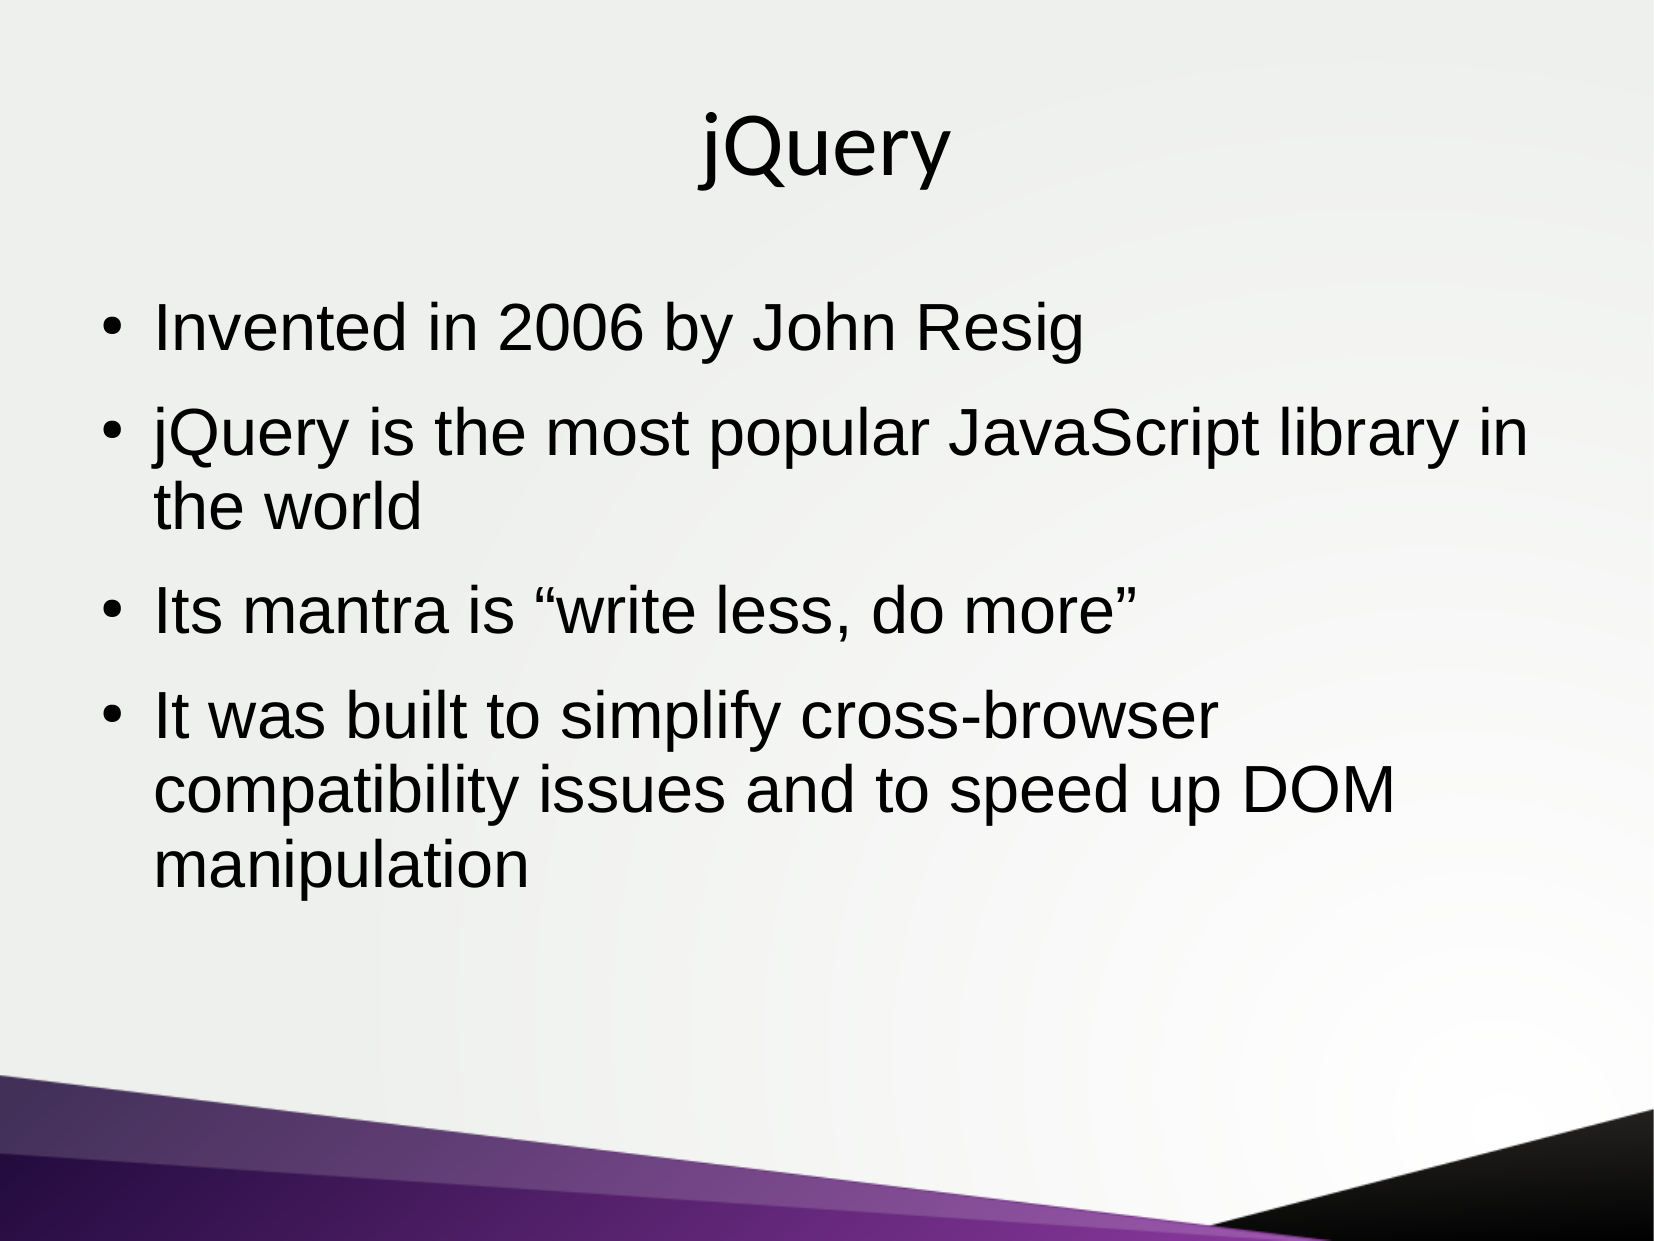

# jQuery
Invented in 2006 by John Resig
jQuery is the most popular JavaScript library in the world
Its mantra is “write less, do more”
It was built to simplify cross-browser compatibility issues and to speed up DOM manipulation